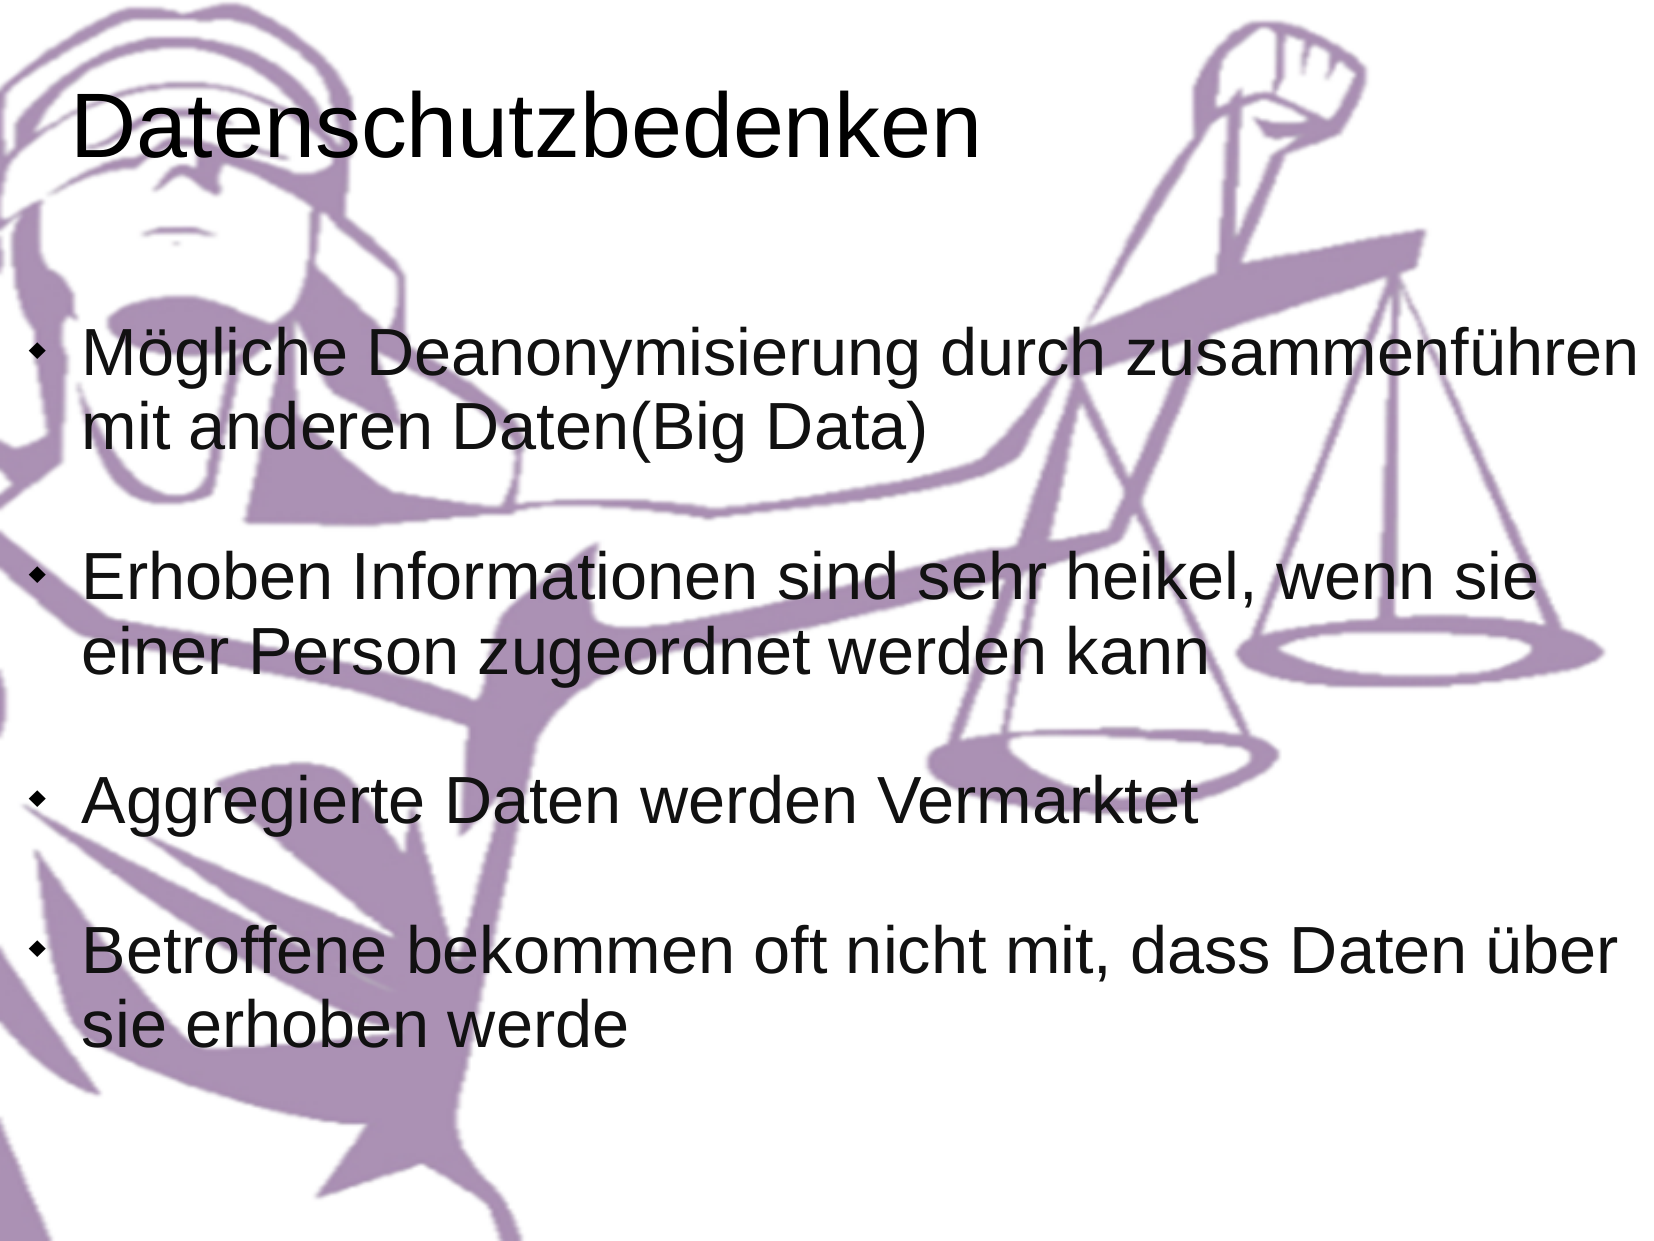

Datenschutzbedenken
Mögliche Deanonymisierung durch zusammenführen mit anderen Daten(Big Data)
Erhoben Informationen sind sehr heikel, wenn sie einer Person zugeordnet werden kann
Aggregierte Daten werden Vermarktet
Betroffene bekommen oft nicht mit, dass Daten über sie erhoben werden